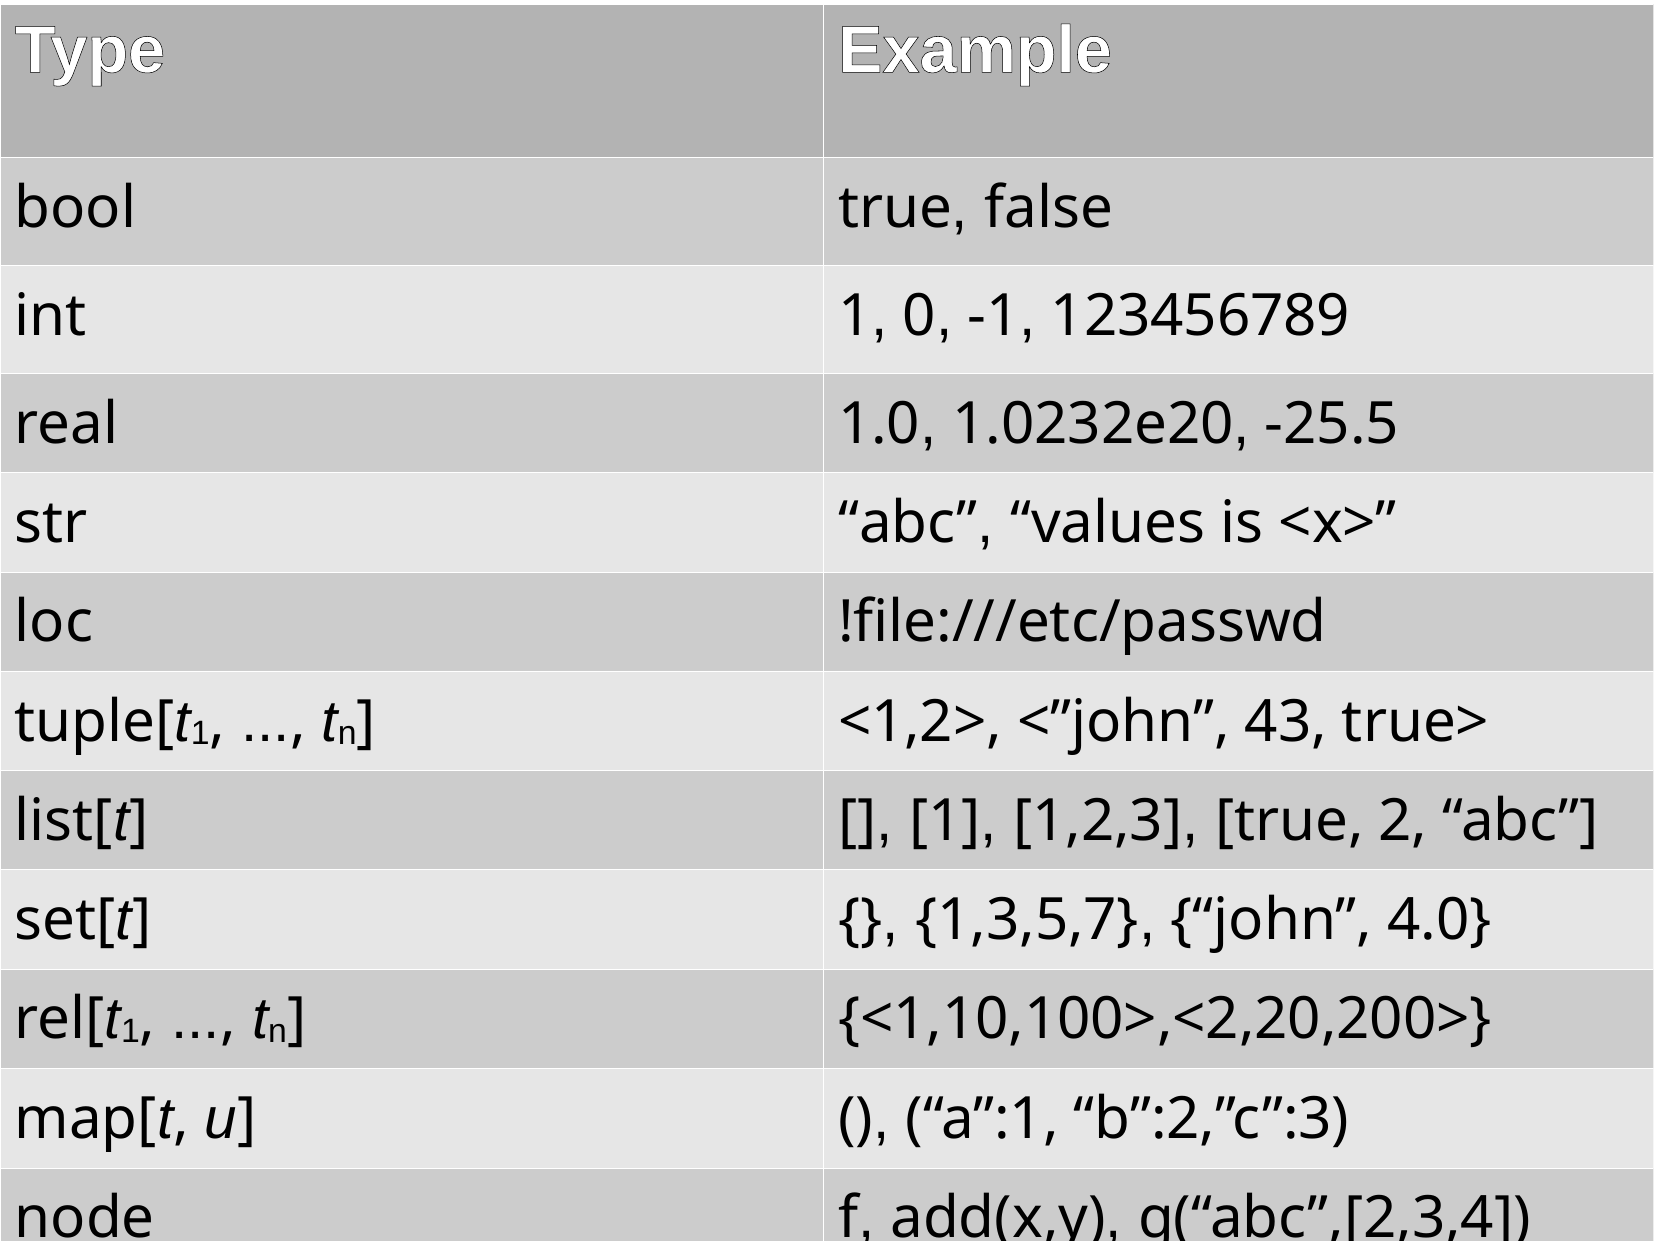

| Type | Example |
| --- | --- |
| bool | true, false |
| int | 1, 0, -1, 123456789 |
| real | 1.0, 1.0232e20, -25.5 |
| str | “abc”, “values is <x>” |
| loc | !file:///etc/passwd |
| tuple[t1, ..., tn] | <1,2>, <”john”, 43, true> |
| list[t] | [], [1], [1,2,3], [true, 2, “abc”] |
| set[t] | {}, {1,3,5,7}, {“john”, 4.0} |
| rel[t1, ..., tn] | {<1,10,100>,<2,20,200>} |
| map[t, u] | (), (“a”:1, “b”:2,”c”:3) |
| node | f, add(x,y), g(“abc”,[2,3,4]) |
61